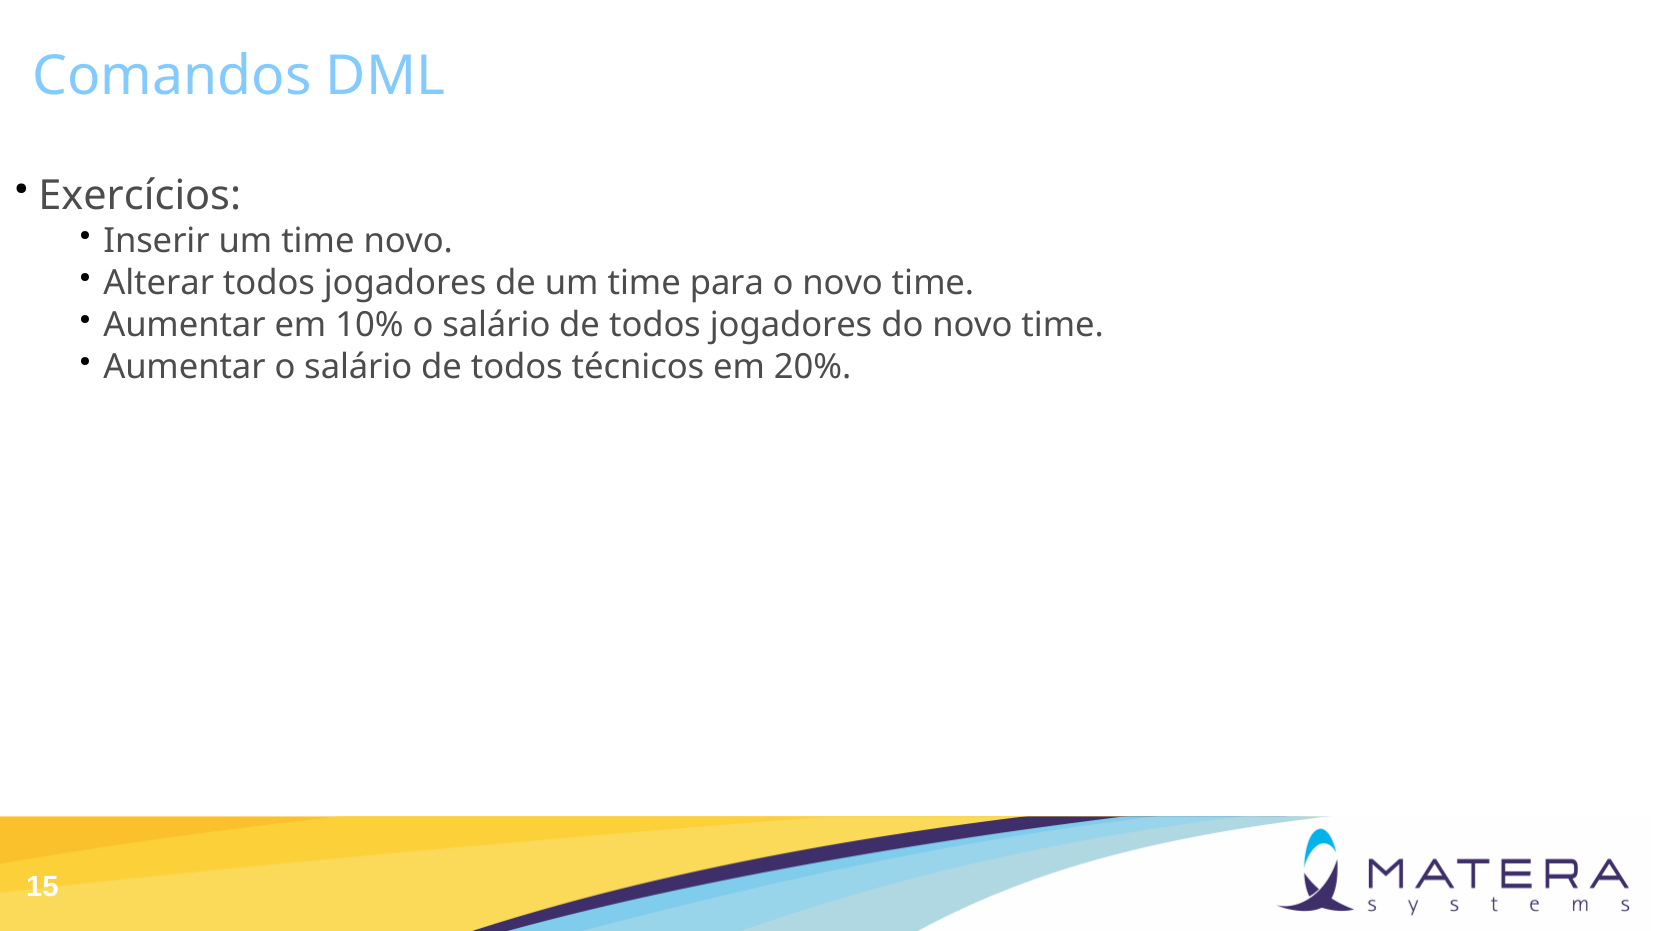

# Comandos DML
Exercícios:
Inserir um time novo.
Alterar todos jogadores de um time para o novo time.
Aumentar em 10% o salário de todos jogadores do novo time.
Aumentar o salário de todos técnicos em 20%.